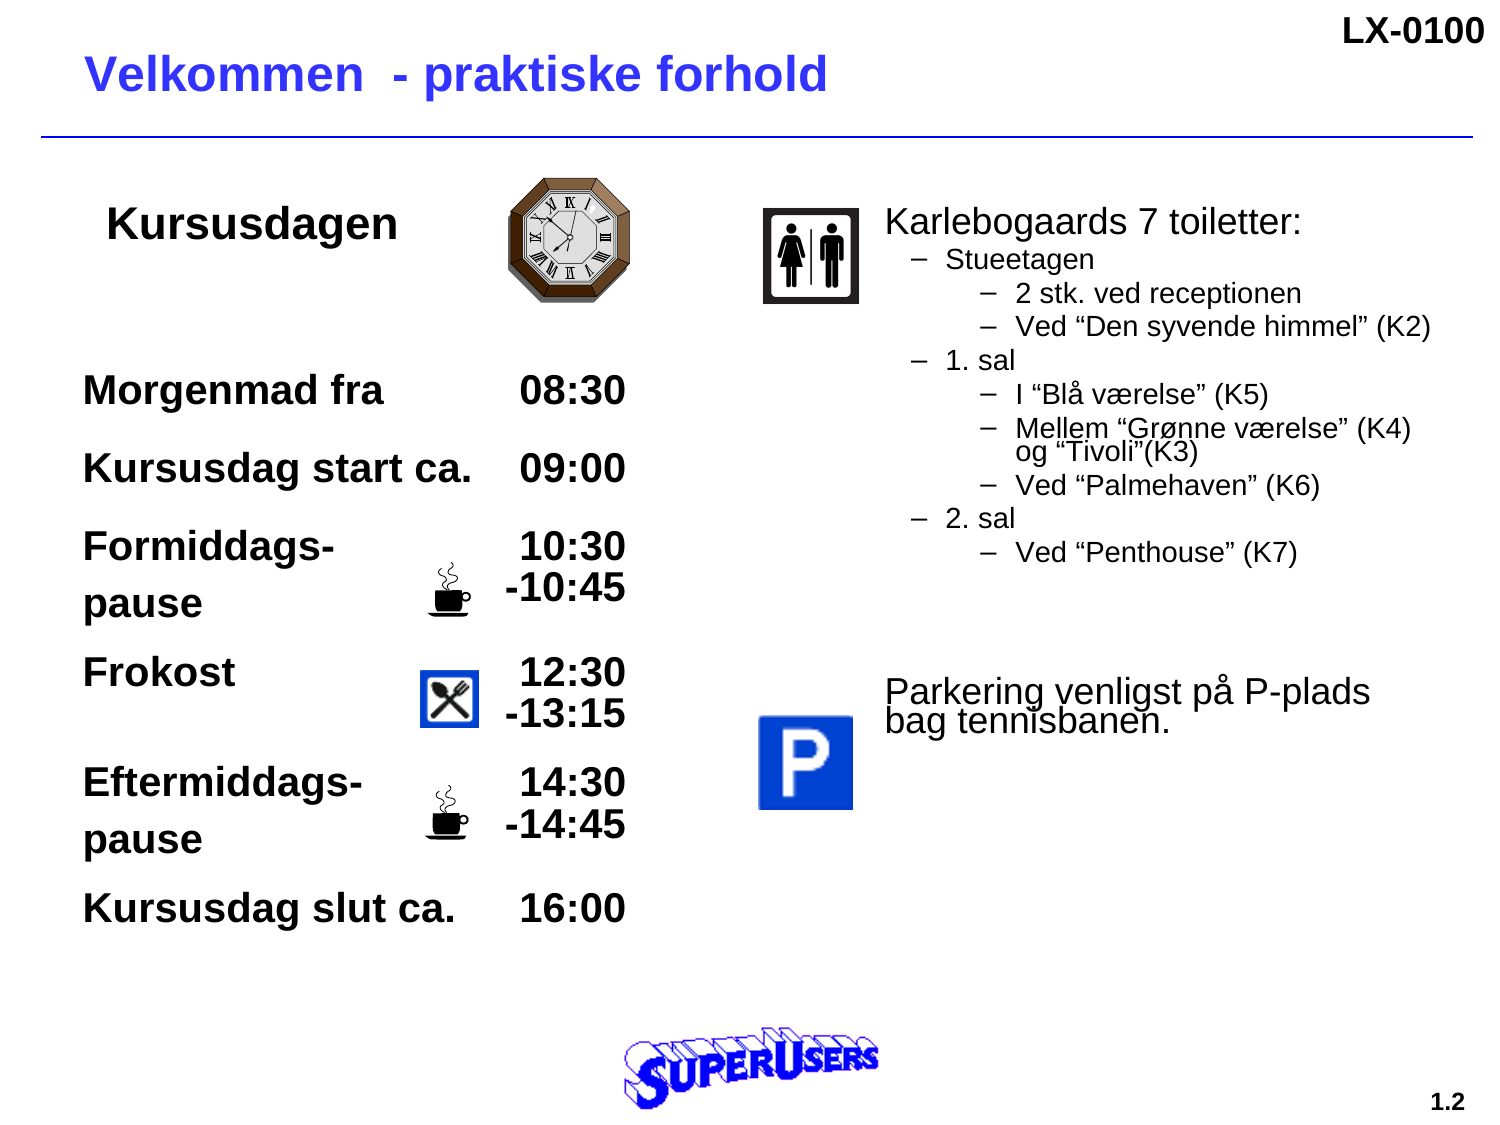

# Velkommen - praktiske forhold
Karlebogaards 7 toiletter:
Stueetagen
2 stk. ved receptionen
Ved “Den syvende himmel” (K2)
1. sal
I “Blå værelse” (K5)
Mellem “Grønne værelse” (K4)
og “Tivoli”(K3)
Ved “Palmehaven” (K6)
2. sal
Ved “Penthouse” (K7)
Parkering venligst på P-plads
bag tennisbanen.
Kursusdagen
| Morgenmad fra | 08:30 |
| --- | --- |
| Kursusdag start ca. | 09:00 |
| Formiddags- pause | 10:30-10:45 |
| Frokost | 12:30-13:15 |
| Eftermiddags- pause | 14:30-14:45 |
| Kursusdag slut ca. | 16:00 |